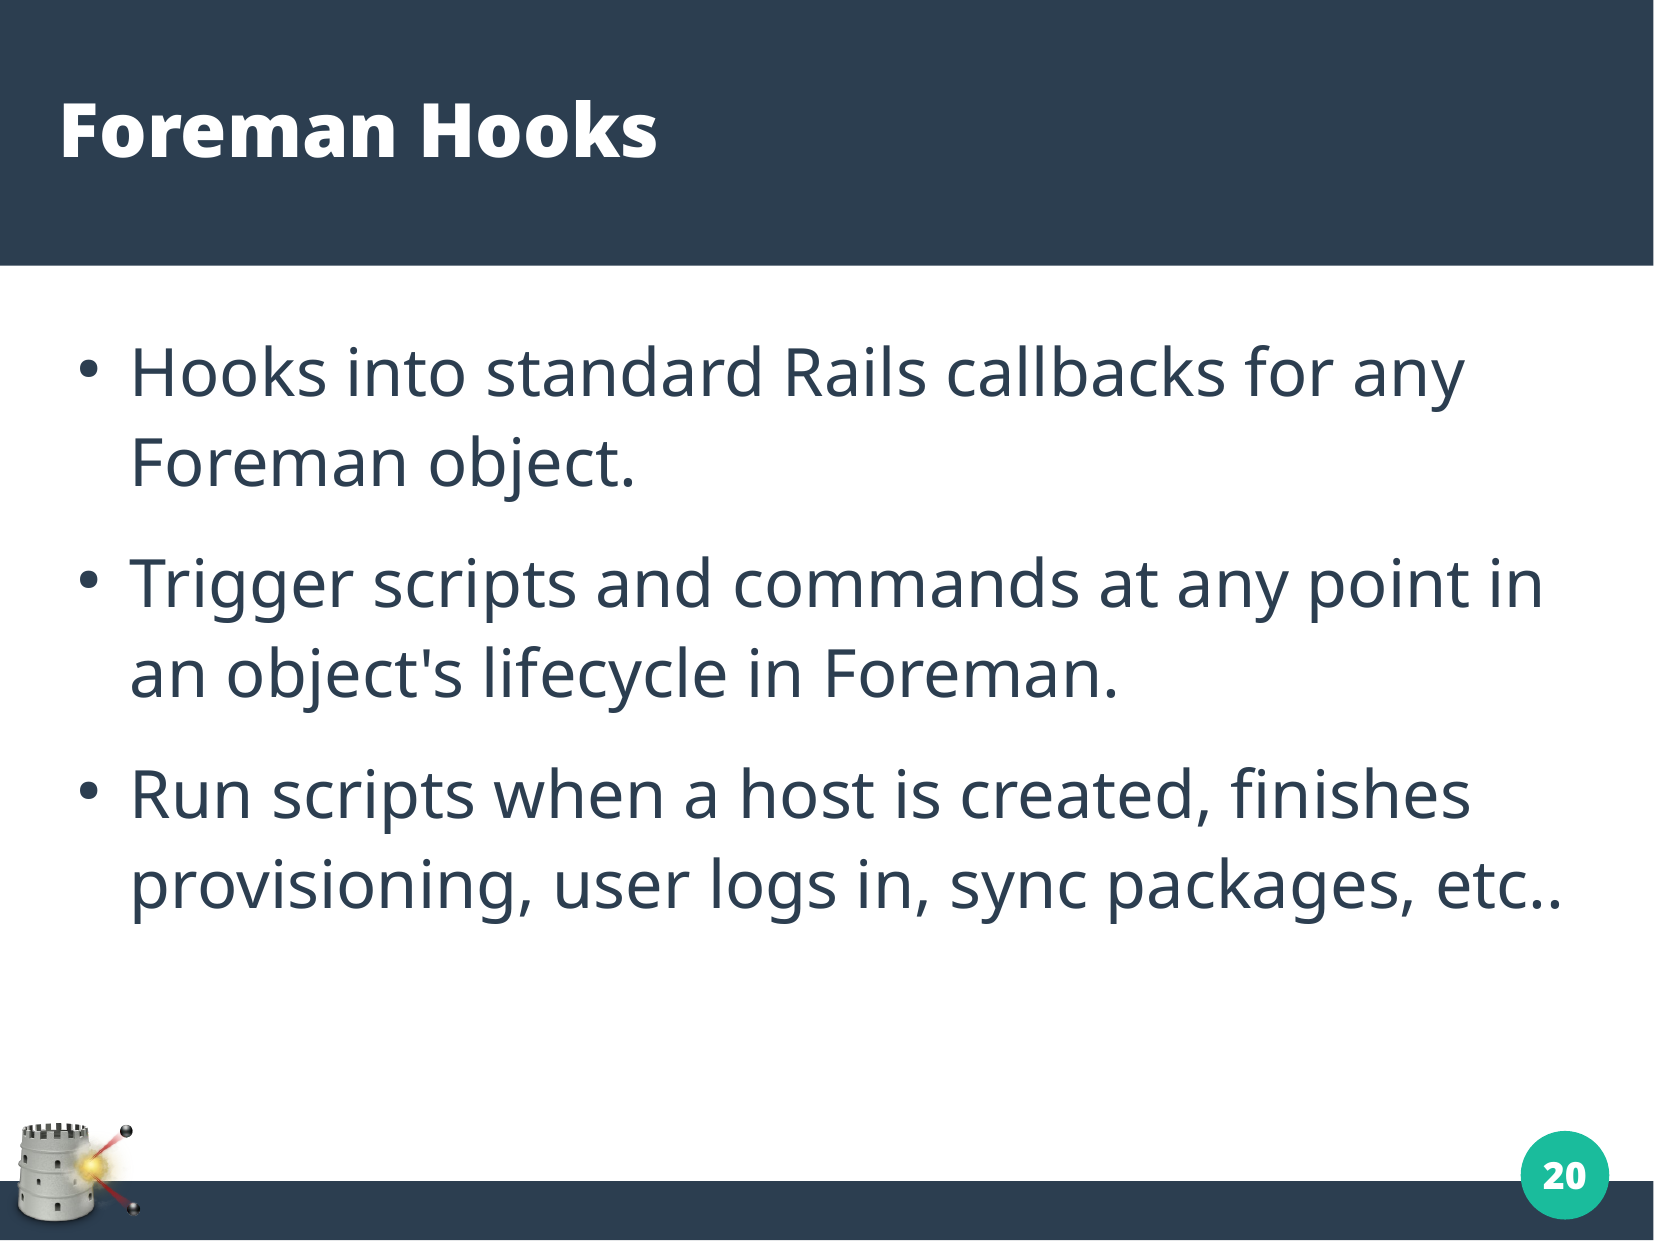

# Foreman Hooks
Hooks into standard Rails callbacks for any Foreman object.
Trigger scripts and commands at any point in an object's lifecycle in Foreman.
Run scripts when a host is created, finishes provisioning, user logs in, sync packages, etc..
20